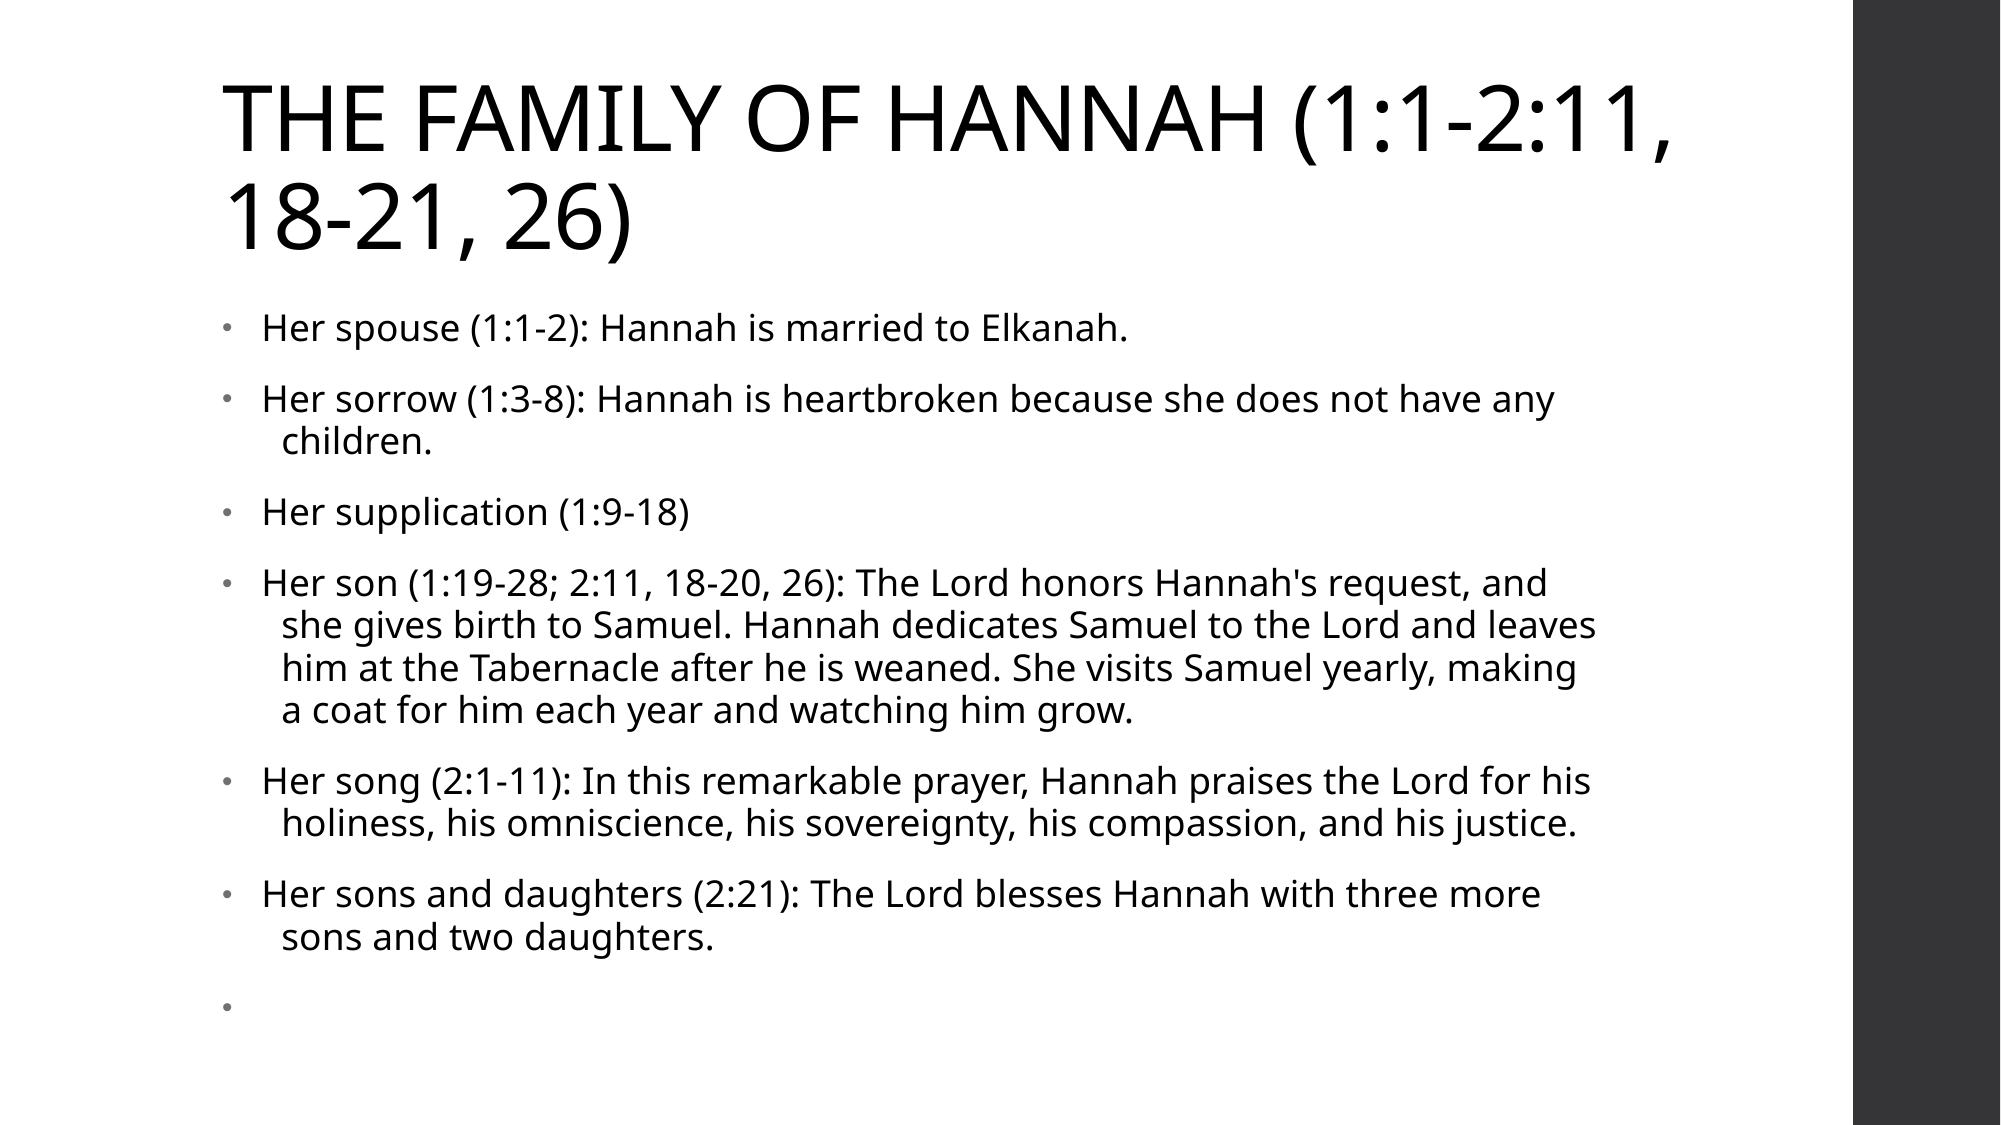

# THE FAMILY OF HANNAH (1:1-2:11, 18-21, 26)
 Her spouse (1:1-2): Hannah is married to Elkanah.
 Her sorrow (1:3-8): Hannah is heartbroken because she does not have any children.
 Her supplication (1:9-18)
 Her son (1:19-28; 2:11, 18-20, 26): The Lord honors Hannah's request, and she gives birth to Samuel. Hannah dedicates Samuel to the Lord and leaves him at the Tabernacle after he is weaned. She visits Samuel yearly, making a coat for him each year and watching him grow.
 Her song (2:1-11): In this remarkable prayer, Hannah praises the Lord for his holiness, his omniscience, his sovereignty, his compassion, and his justice.
 Her sons and daughters (2:21): The Lord blesses Hannah with three more sons and two daughters.